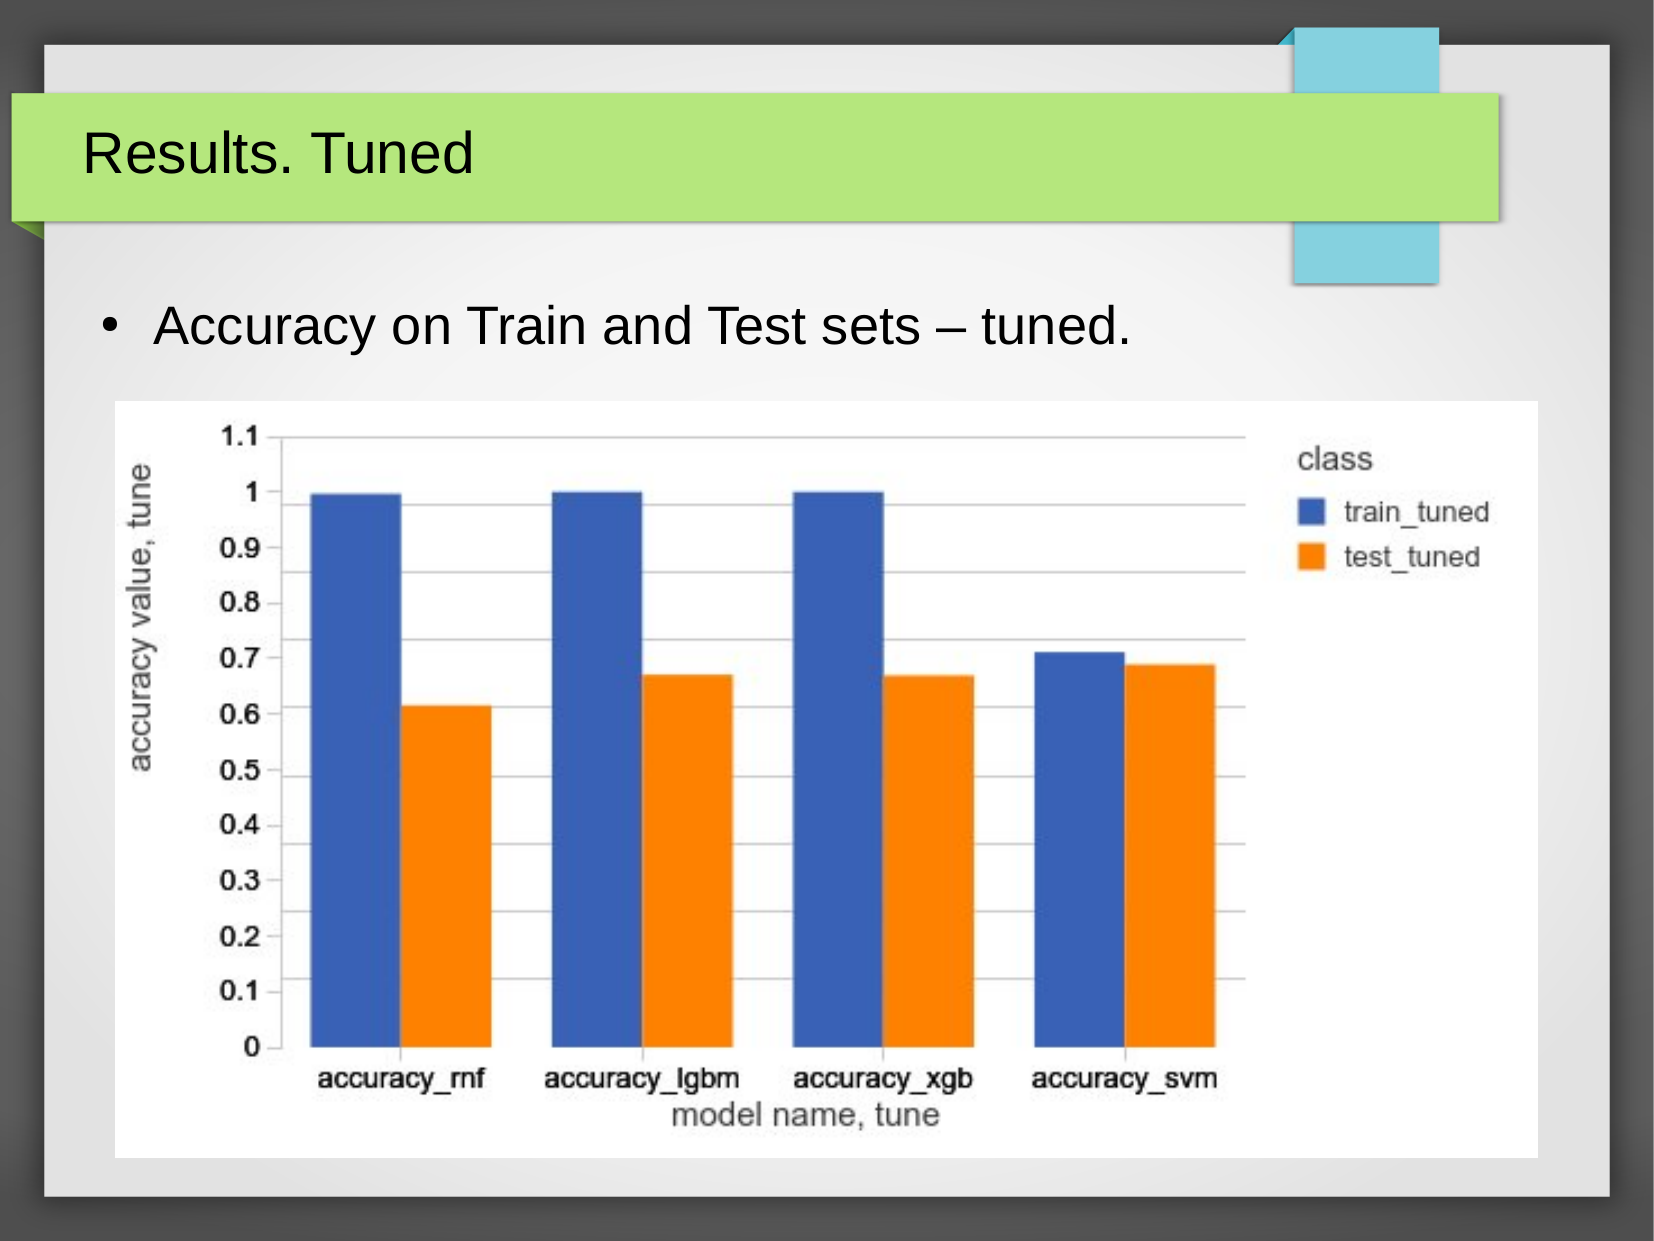

# Results. Tuned
Accuracy on Train and Test sets – tuned.